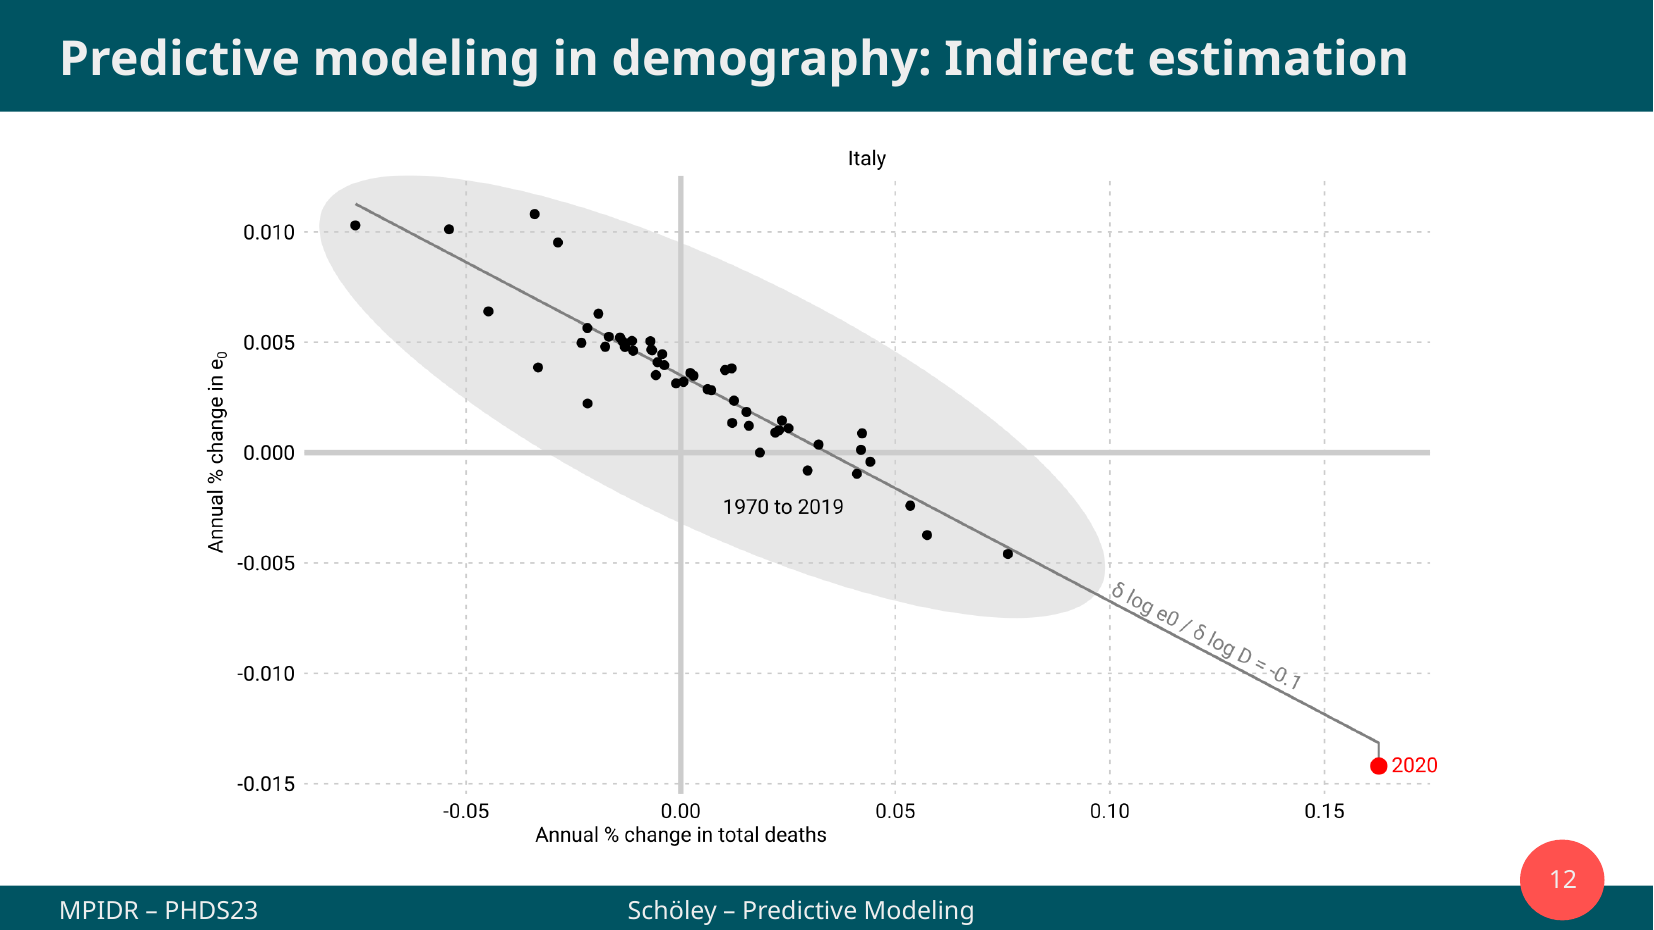

# Predictive modeling in demography: Indirect estimation
12
MPIDR – PHDS23
Schöley – Predictive Modeling